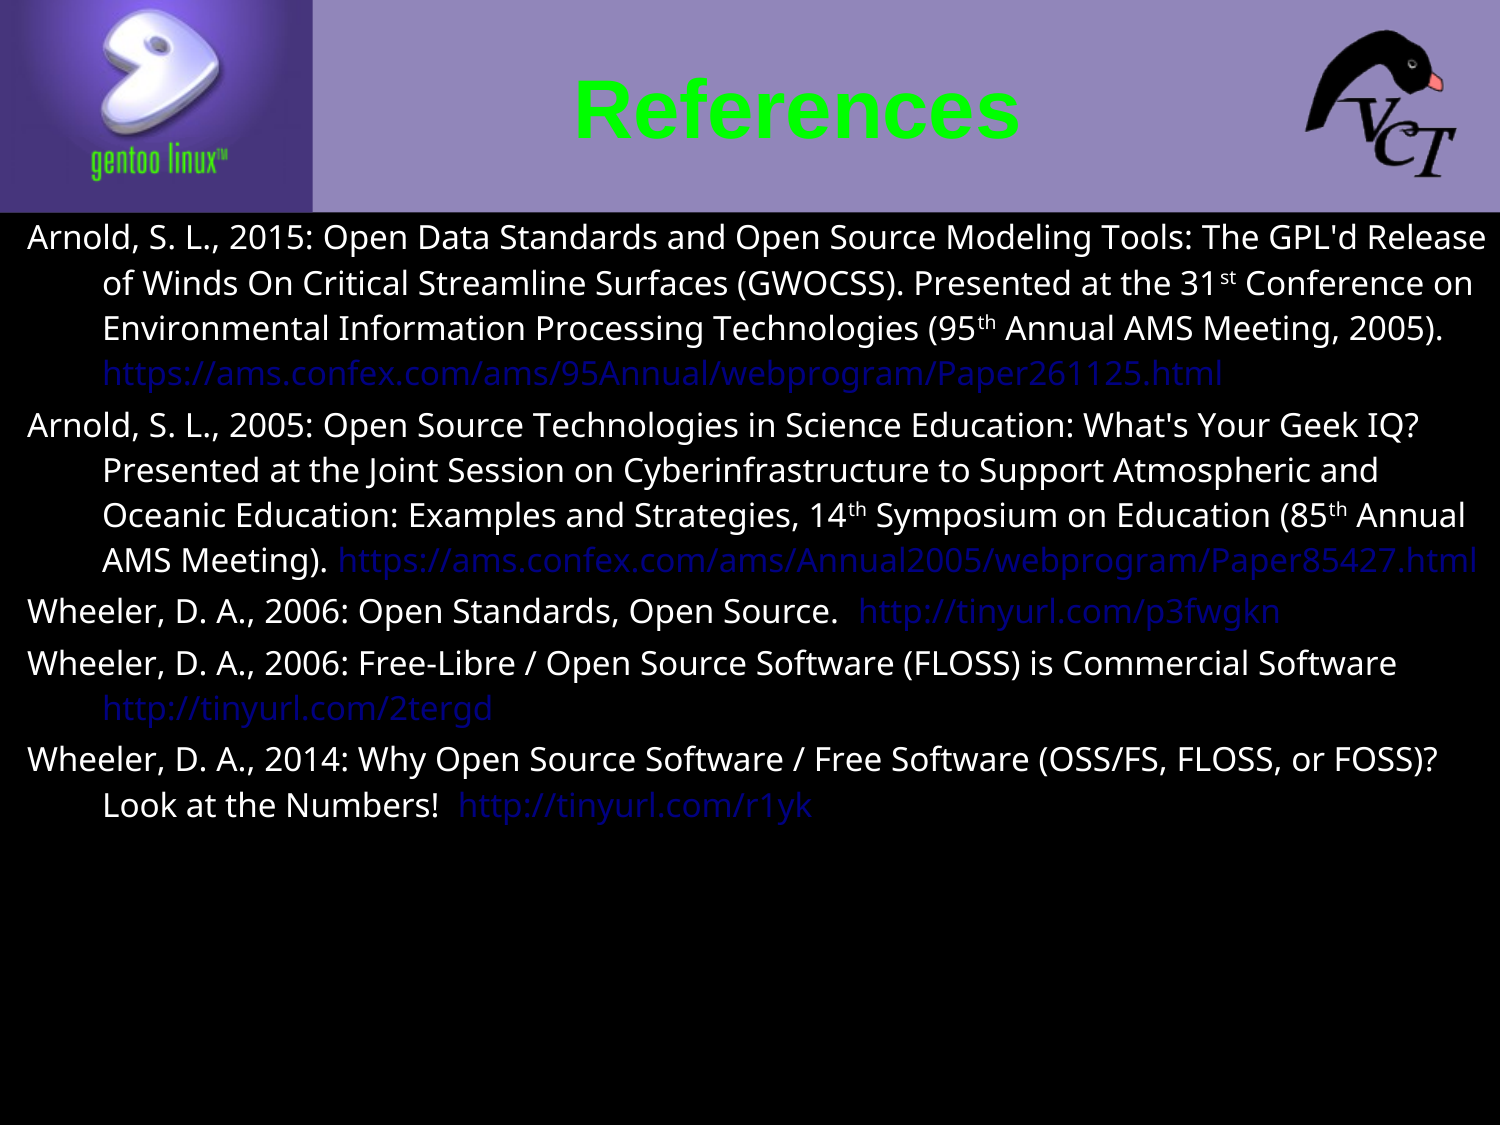

# References
Arnold, S. L., 2015: Open Data Standards and Open Source Modeling Tools: The GPL'd Release of Winds On Critical Streamline Surfaces (GWOCSS). Presented at the 31st Conference on Environmental Information Processing Technologies (95th Annual AMS Meeting, 2005). https://ams.confex.com/ams/95Annual/webprogram/Paper261125.html
Arnold, S. L., 2005: Open Source Technologies in Science Education: What's Your Geek IQ? Presented at the Joint Session on Cyberinfrastructure to Support Atmospheric and Oceanic Education: Examples and Strategies, 14th Symposium on Education (85th Annual AMS Meeting). https://ams.confex.com/ams/Annual2005/webprogram/Paper85427.html
Wheeler, D. A., 2006: Open Standards, Open Source. http://tinyurl.com/p3fwgkn
Wheeler, D. A., 2006: Free-Libre / Open Source Software (FLOSS) is Commercial Software http://tinyurl.com/2tergd
Wheeler, D. A., 2014: Why Open Source Software / Free Software (OSS/FS, FLOSS, or FOSS)? Look at the Numbers! http://tinyurl.com/r1yk